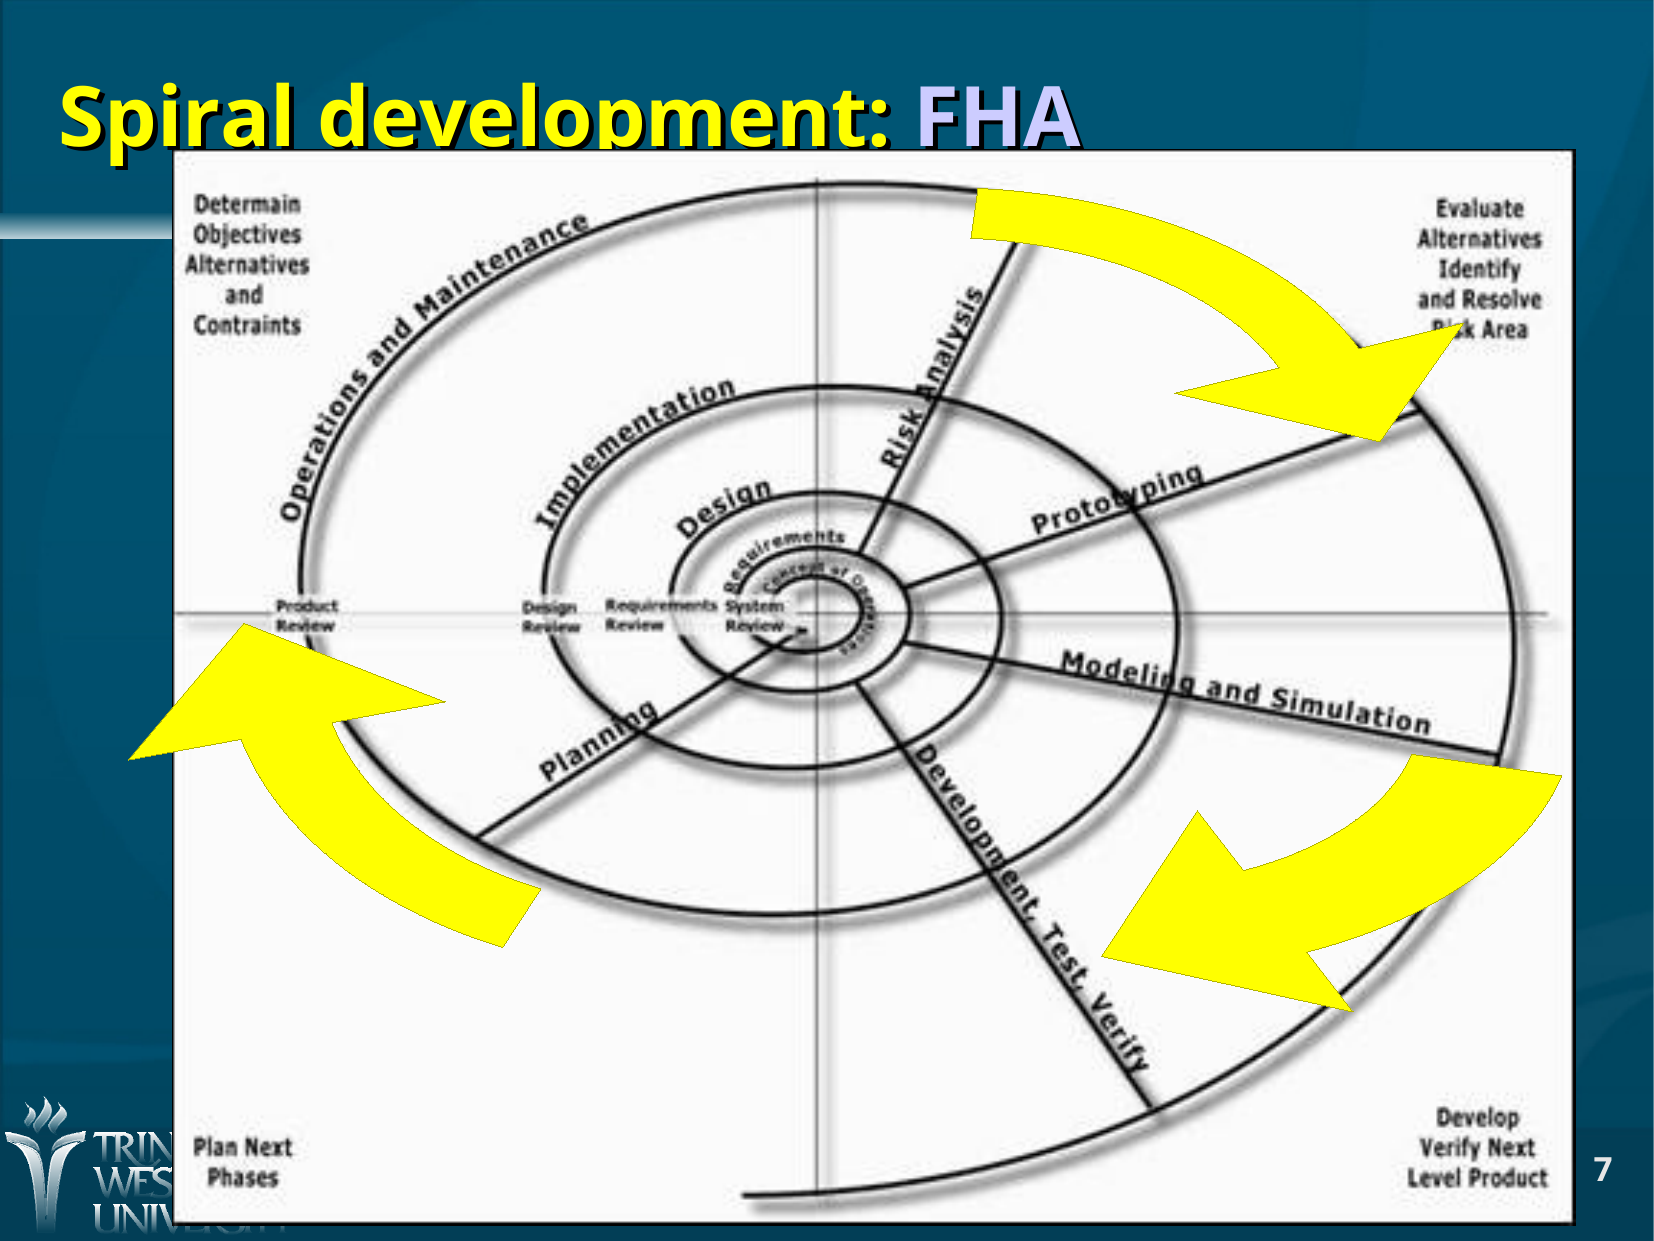

# Spiral development: FHA
CMPT140: software development
4 Dec 2009
7